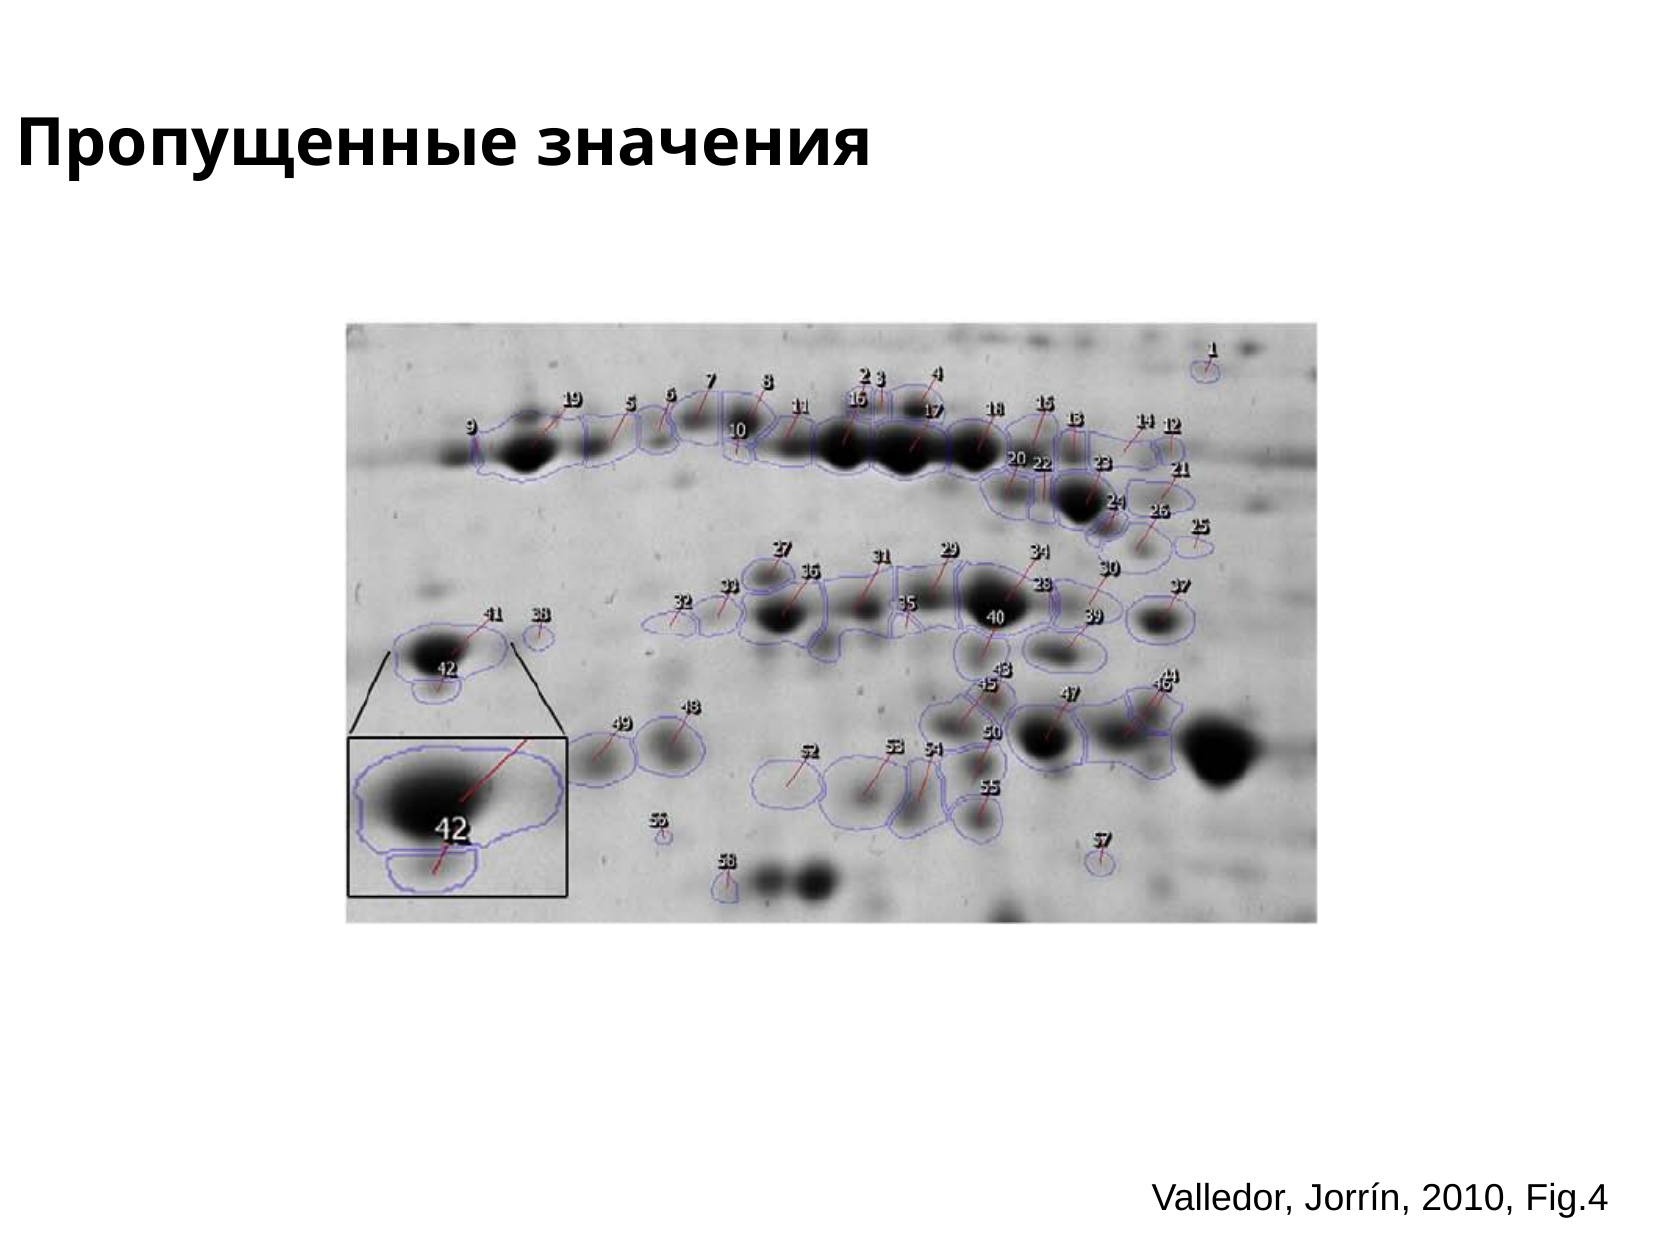

# Пропущенные значения
Valledor, Jorrín, 2010, Fig.4